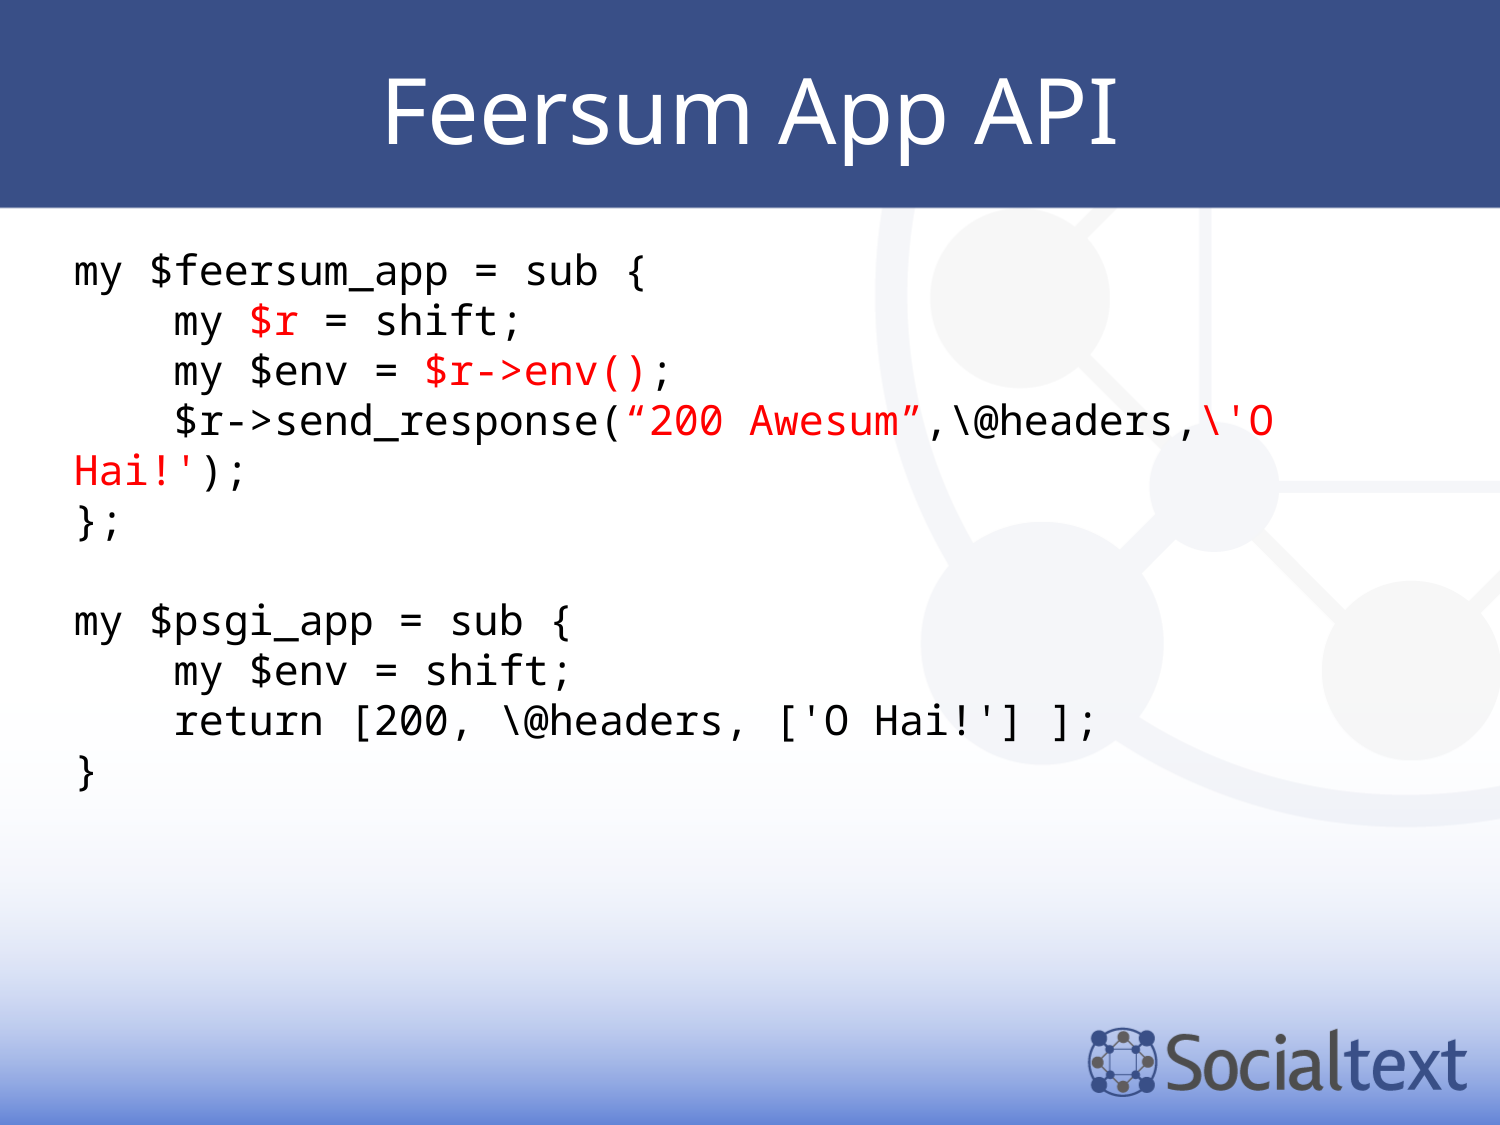

# Feersum App API
my $feersum_app = sub {
 my $r = shift;
 my $env = $r->env();
 $r->send_response(“200 Awesum”,\@headers,\'O Hai!');
};
my $psgi_app = sub {
 my $env = shift;
 return [200, \@headers, ['O Hai!'] ];
}